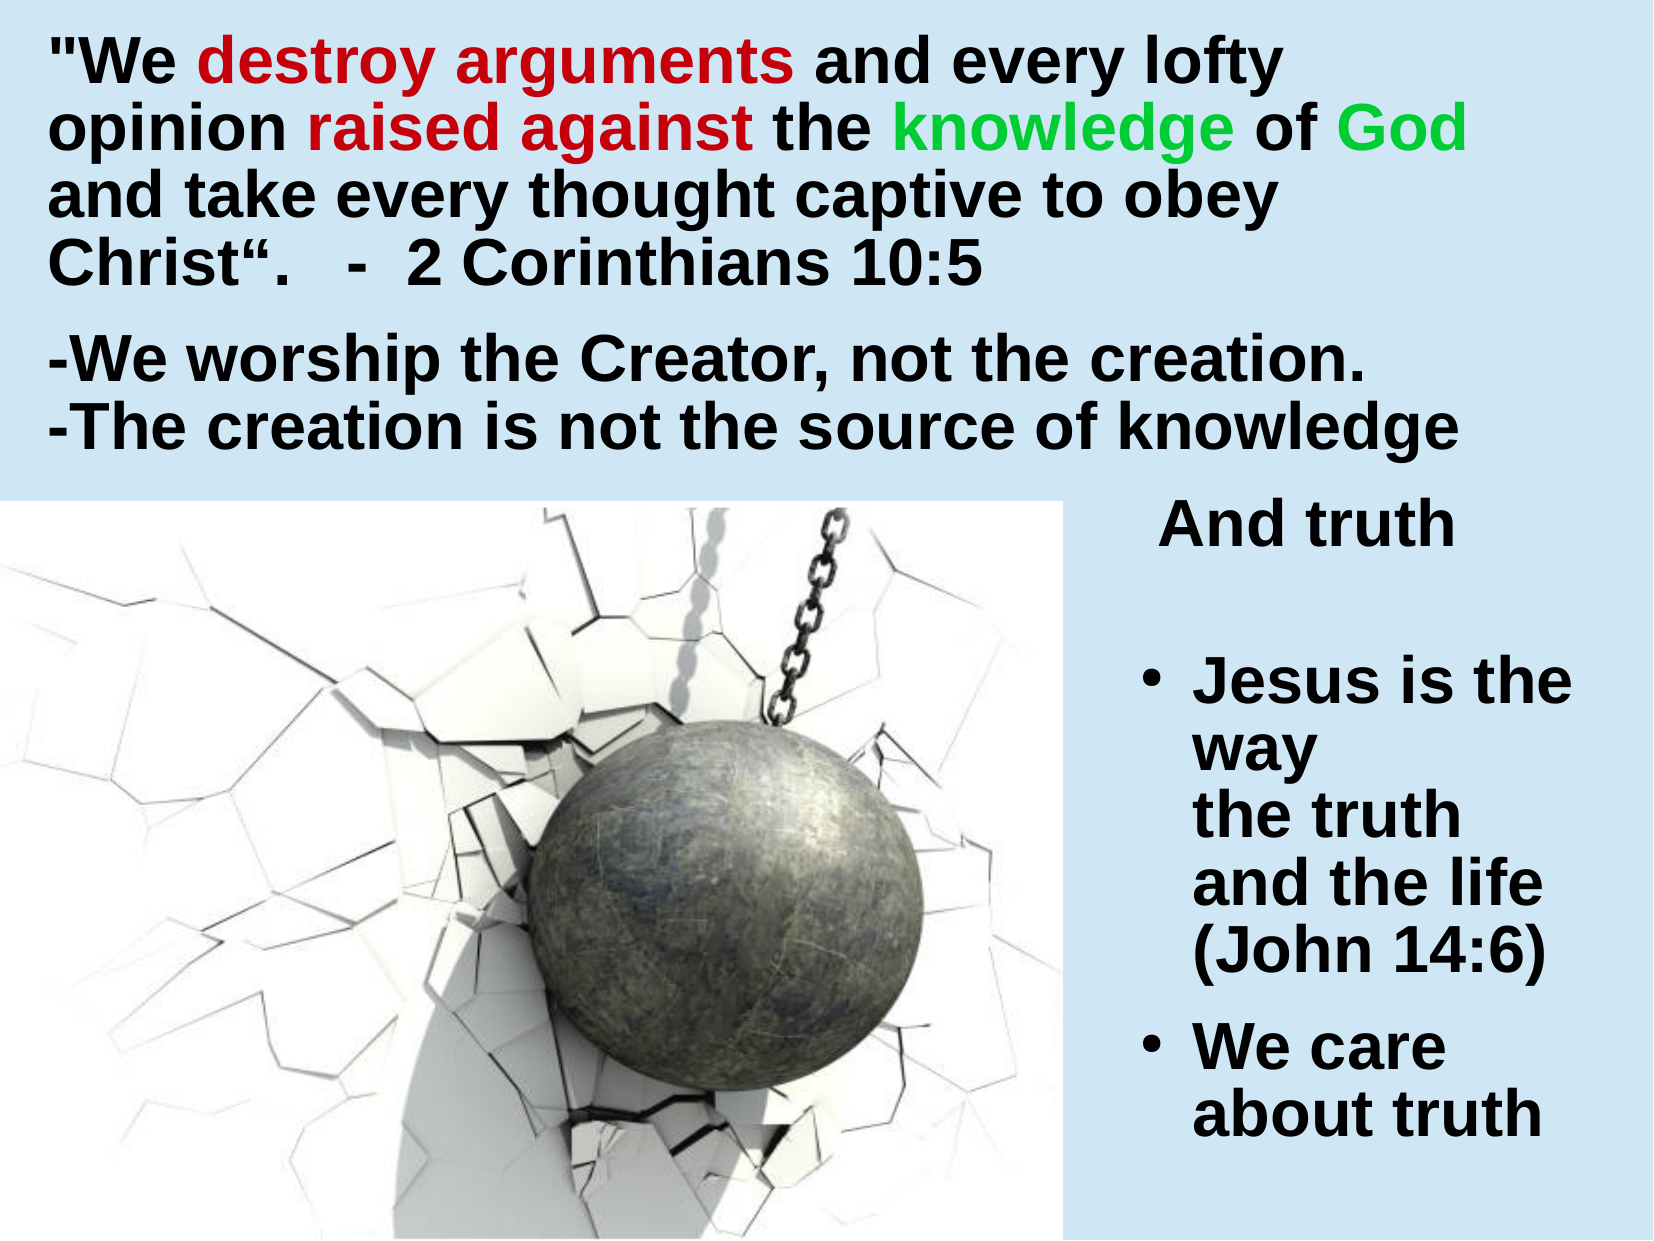

# "We destroy arguments and every lofty opinion raised against the knowledge of God and take every thought captive to obey Christ“. - 2 Corinthians 10:5
-We worship the Creator, not the creation.
-The creation is not the source of knowledge
 And truth
Jesus is the way
the truth
and the life
(John 14:6)
We care
about truth